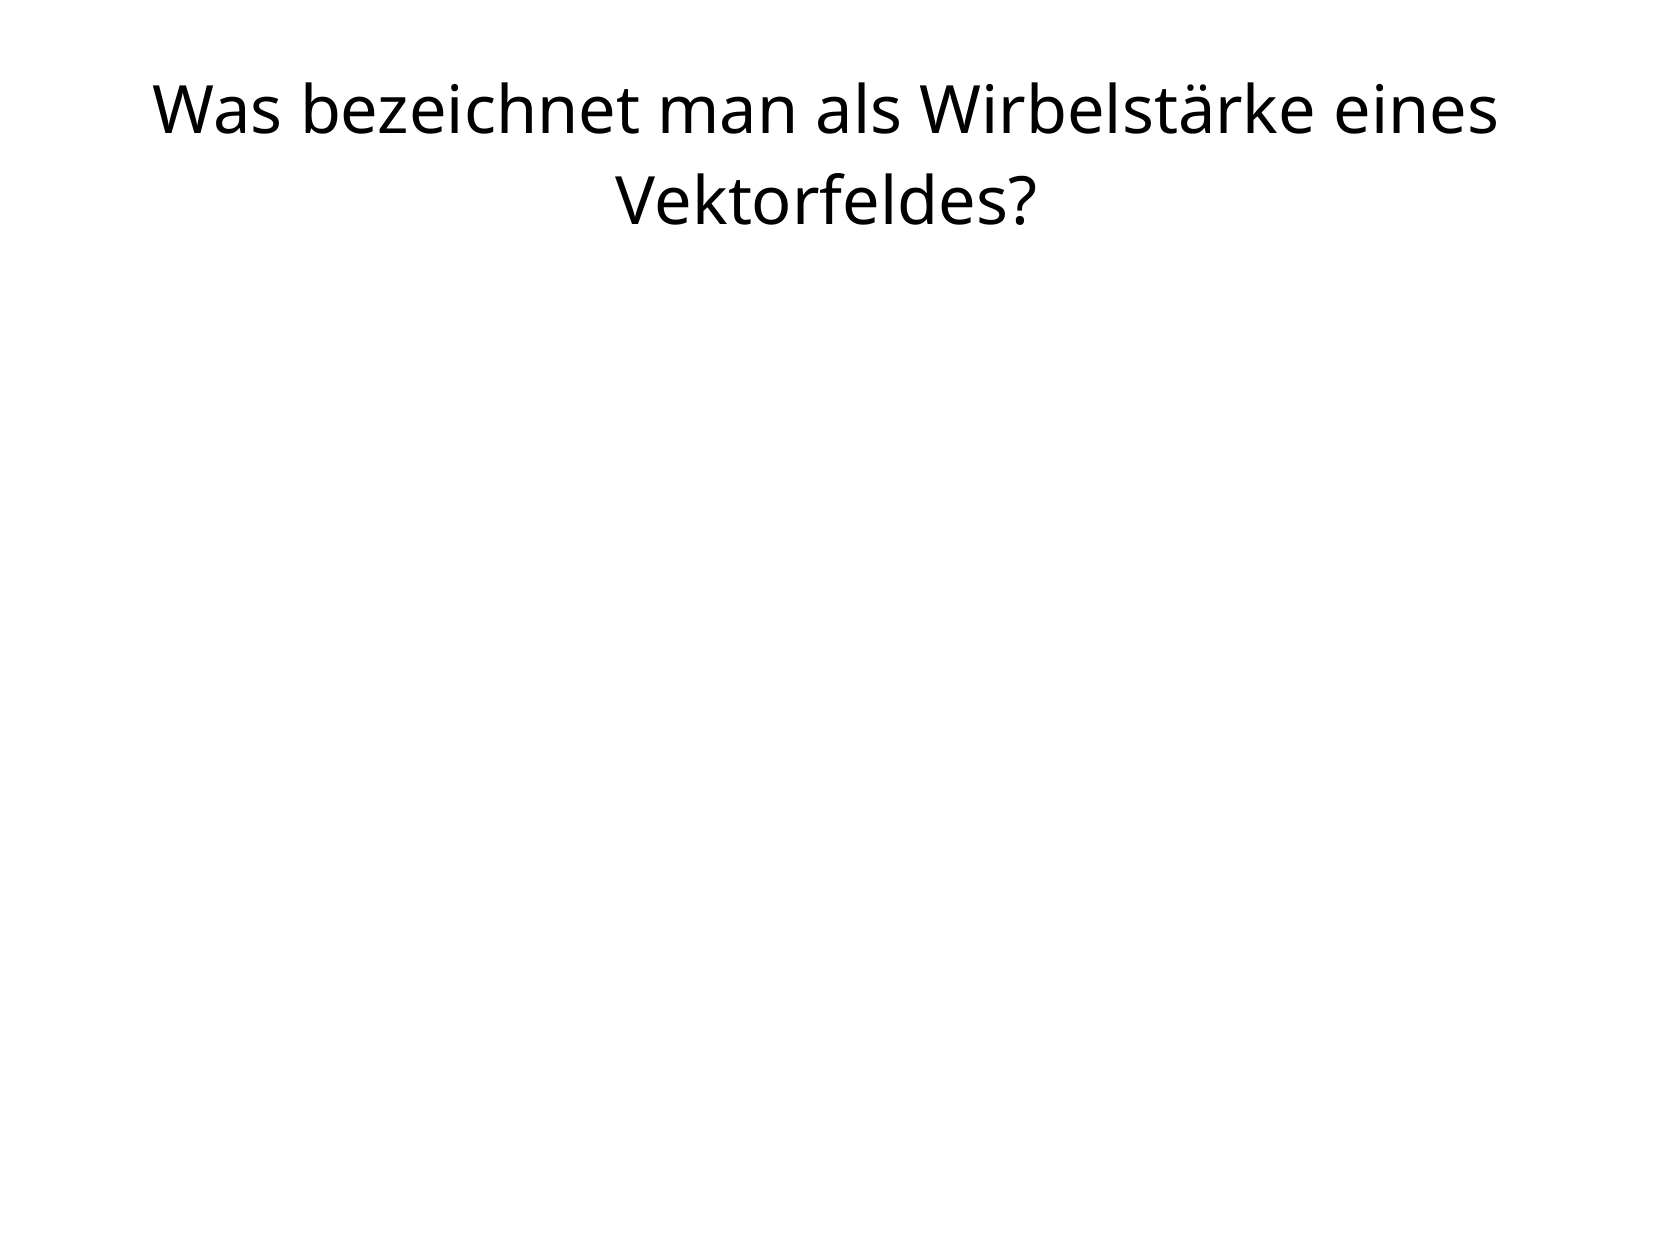

# Was bezeichnet man als Wirbelstärke eines Vektorfeldes?